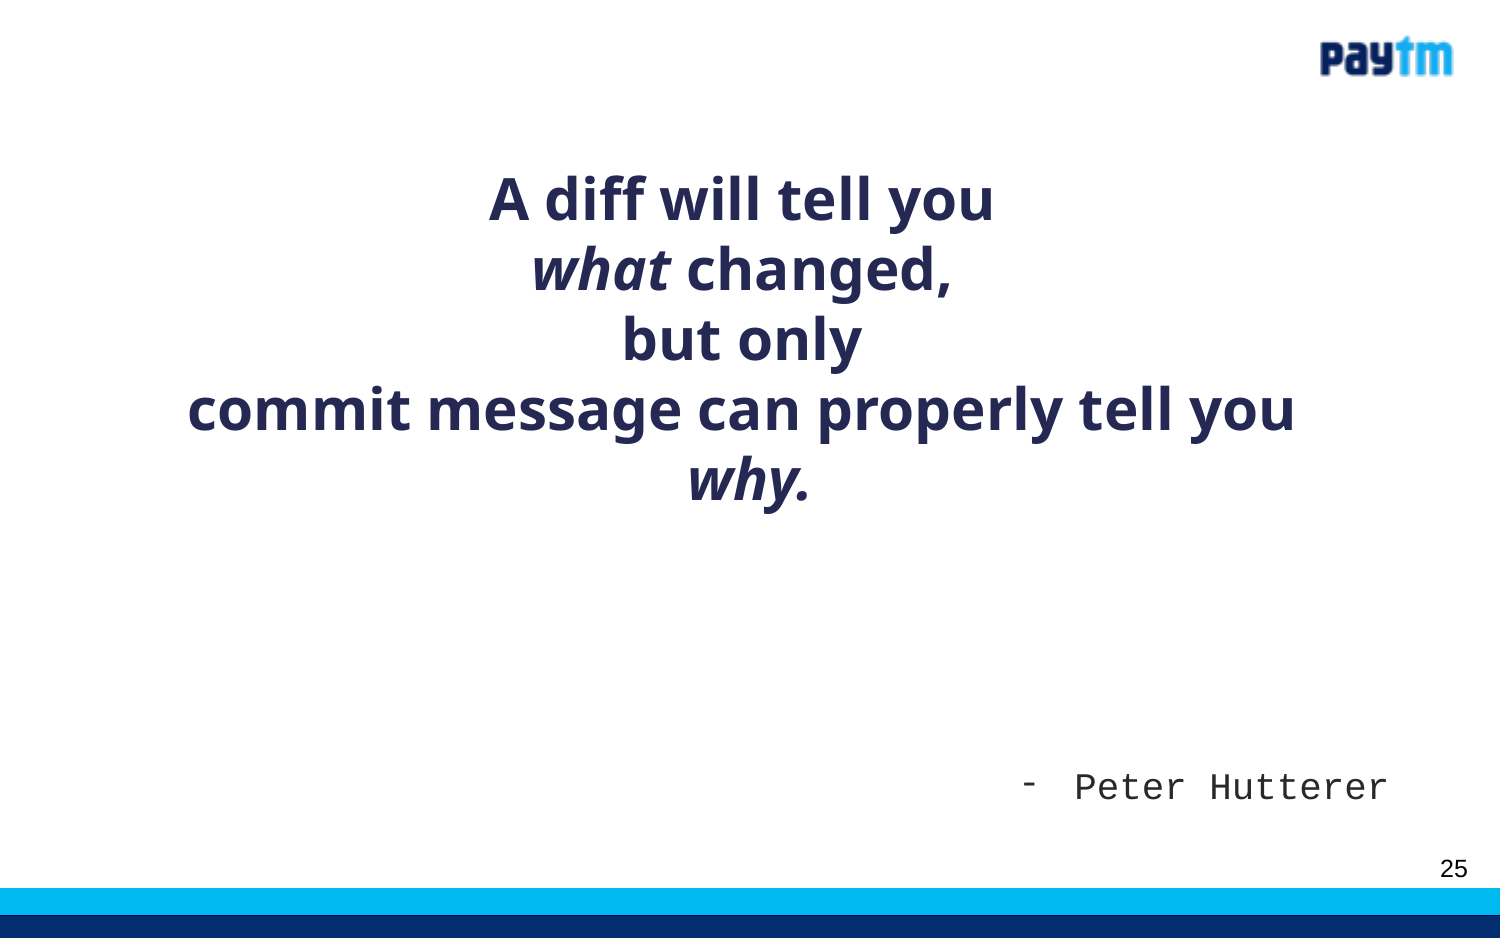

# A diff will tell you what changed, but only commit message can properly tell you why.
Peter Hutterer